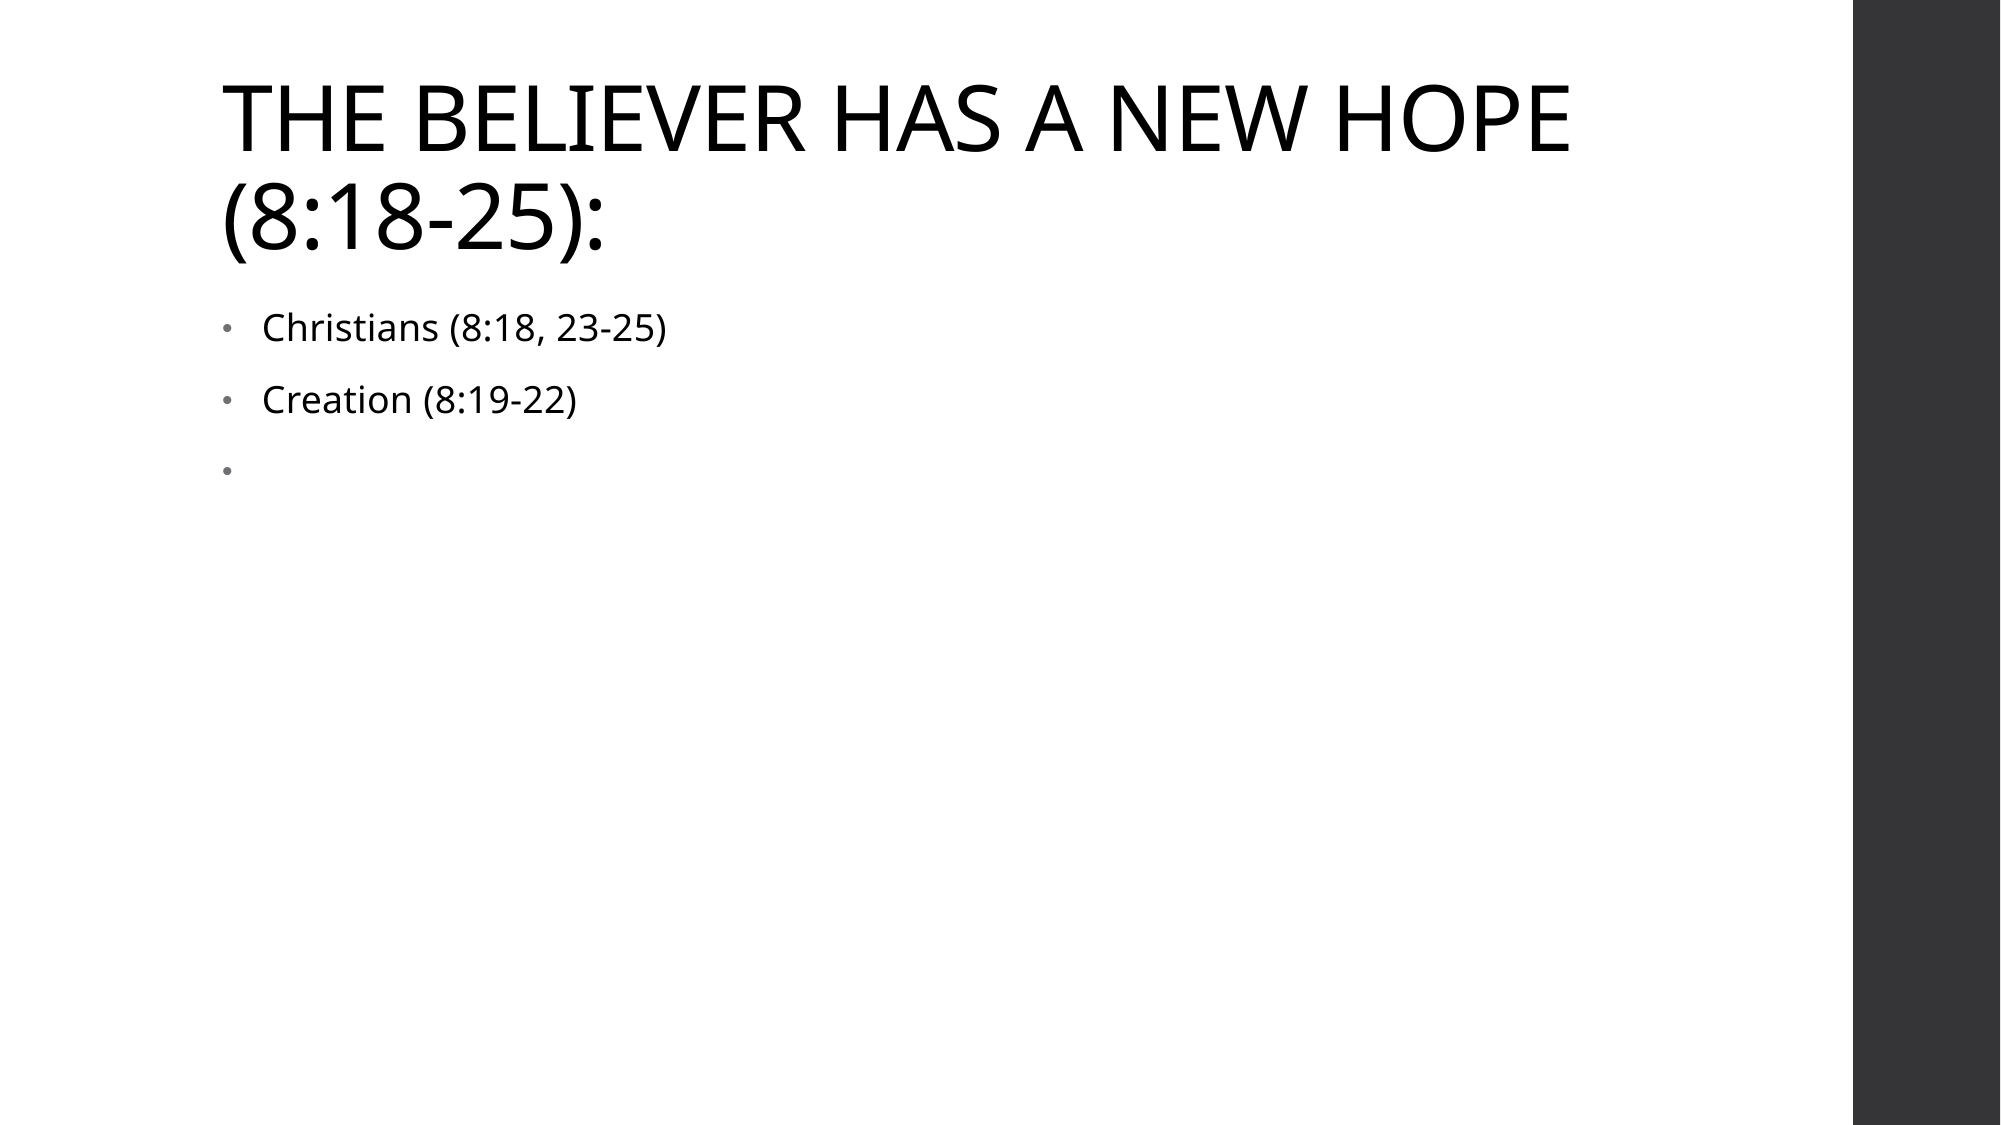

# THE BELIEVER HAS A NEW HOPE (8:18-25):
 Christians (8:18, 23-25)
 Creation (8:19-22)